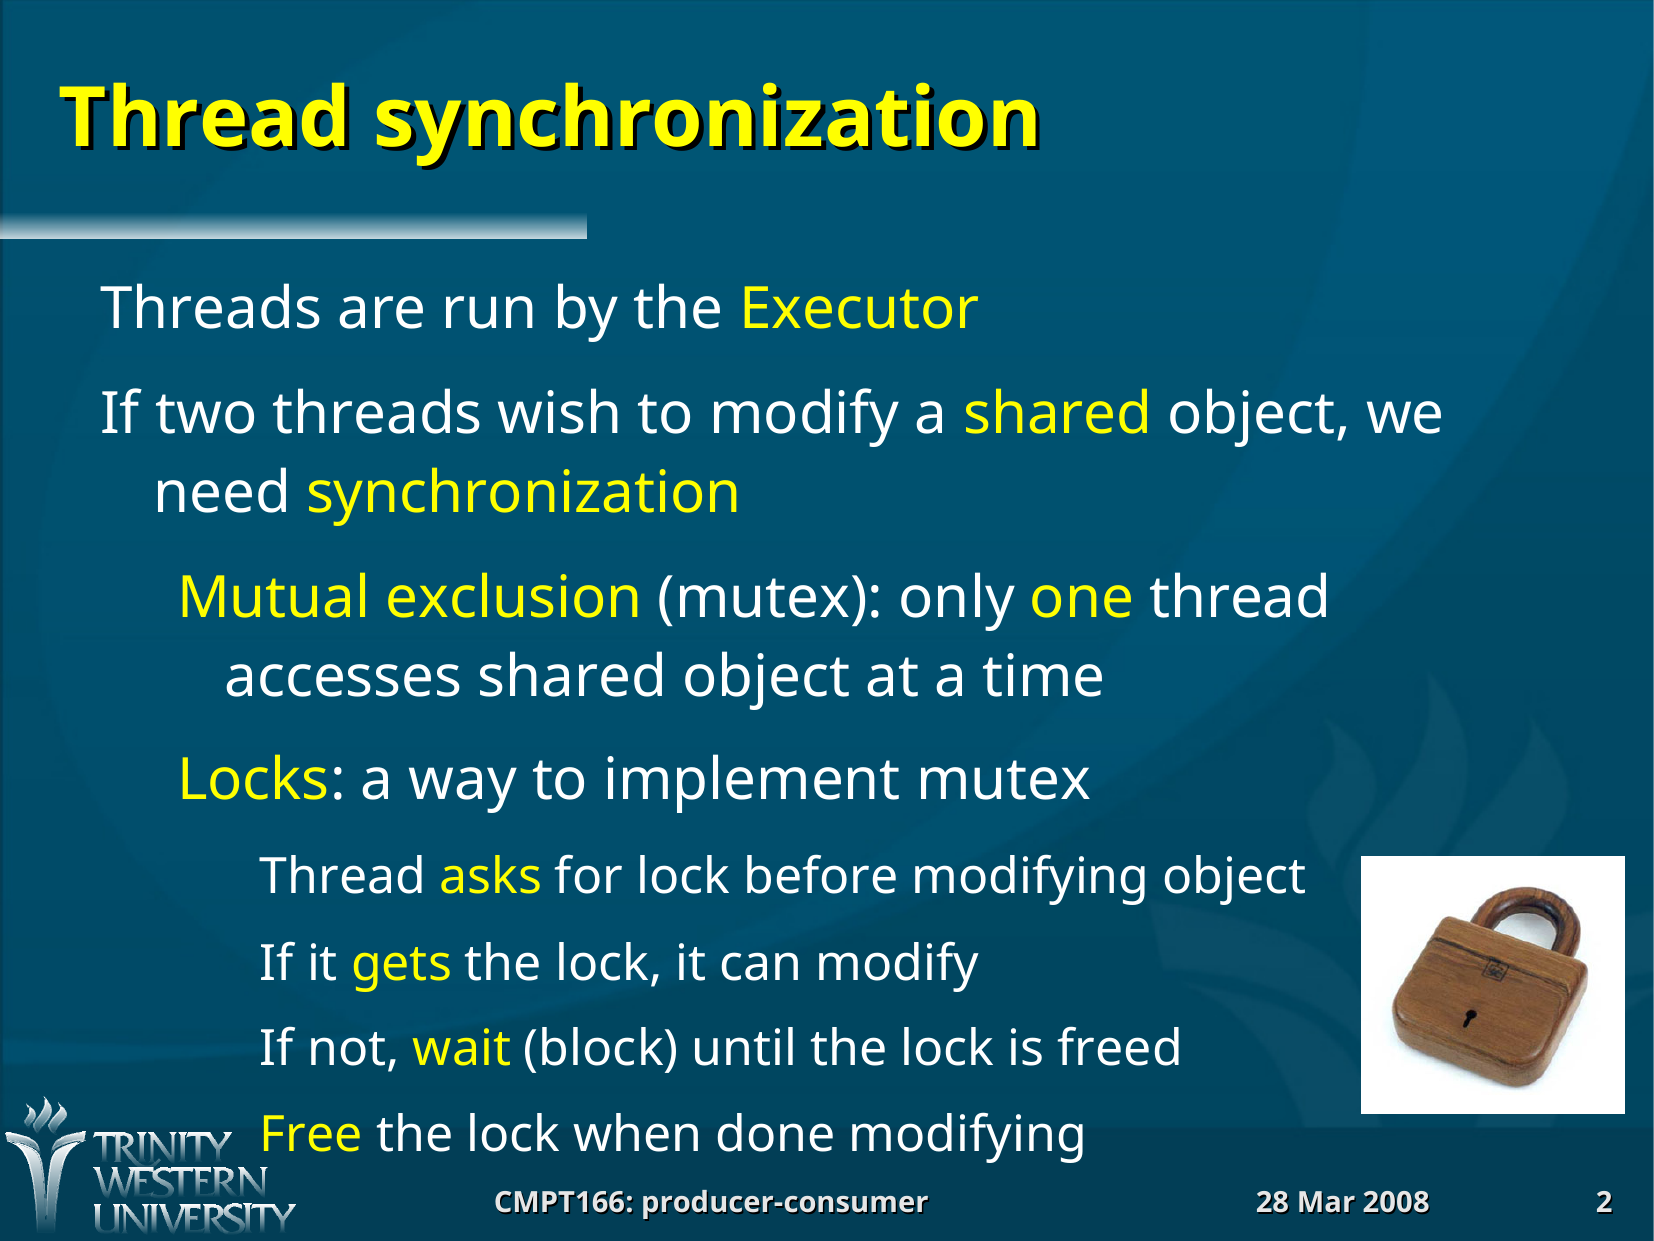

# Thread synchronization
Threads are run by the Executor
If two threads wish to modify a shared object, we need synchronization
Mutual exclusion (mutex): only one thread accesses shared object at a time
Locks: a way to implement mutex
Thread asks for lock before modifying object
If it gets the lock, it can modify
If not, wait (block) until the lock is freed
Free the lock when done modifying
CMPT166: producer-consumer
28 Mar 2008
2